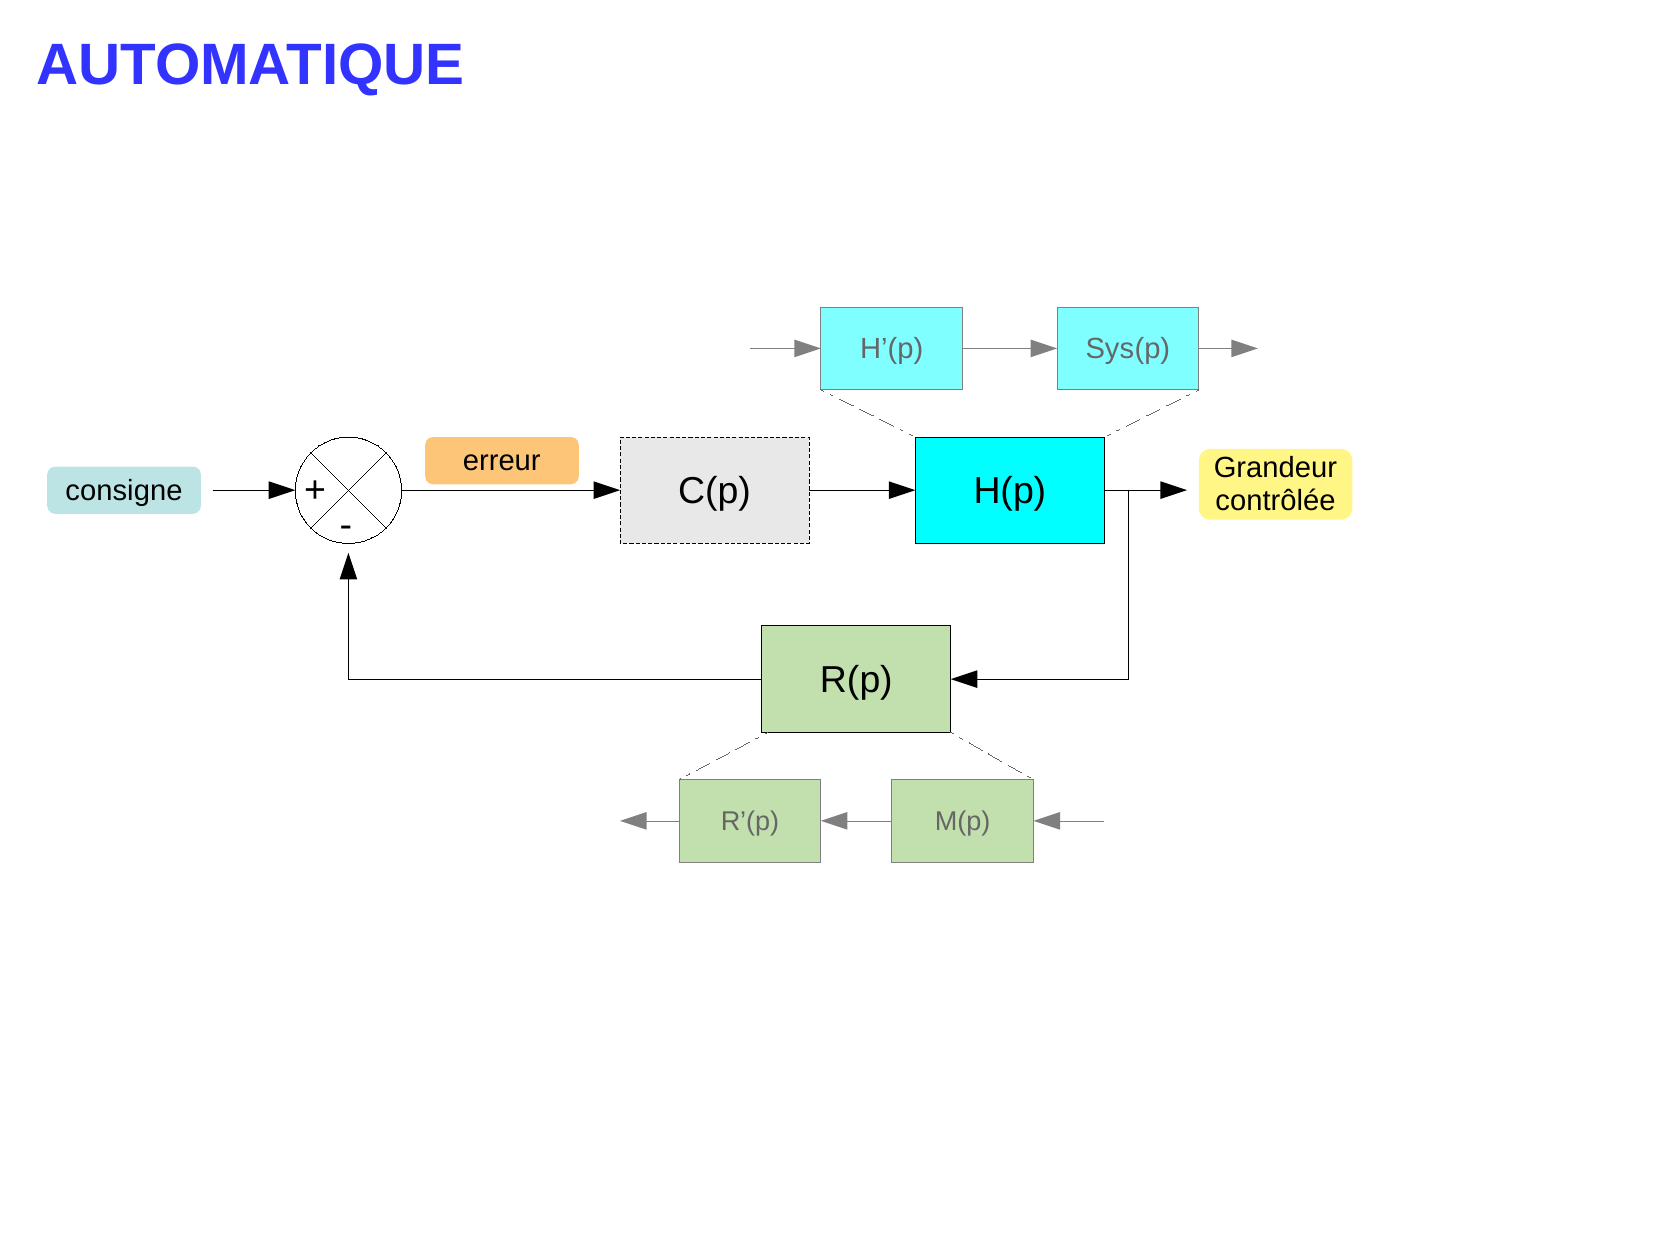

AUTOMATIQUE
H’(p)
Sys(p)
erreur
C(p)
H(p)
Grandeur
contrôlée
+
consigne
-
R(p)
R’(p)
M(p)